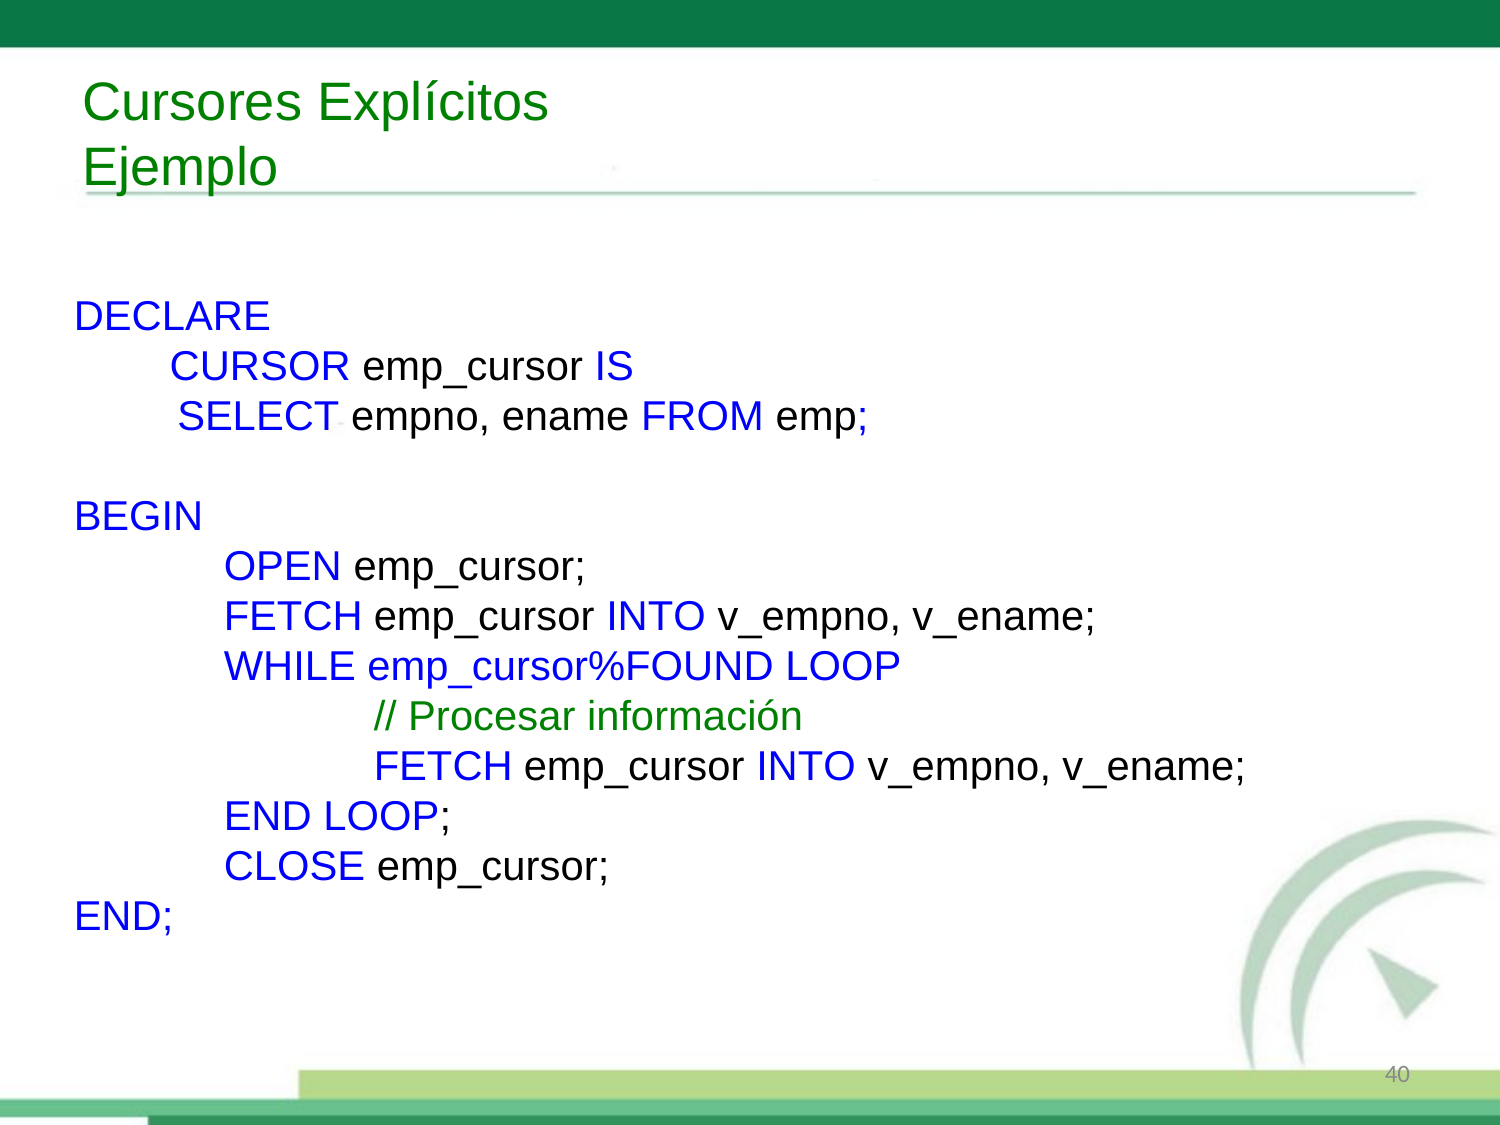

# Cursores Explícitos Ejemplo
DECLARE
CURSOR emp_cursor IS
 SELECT empno, ename FROM emp;
BEGIN
	OPEN emp_cursor;
	FETCH	emp_cursor INTO v_empno, v_ename;
	WHILE emp_cursor%FOUND LOOP
		// Procesar información
		FETCH	emp_cursor INTO v_empno, v_ename;
	END LOOP;
	CLOSE emp_cursor;
END;